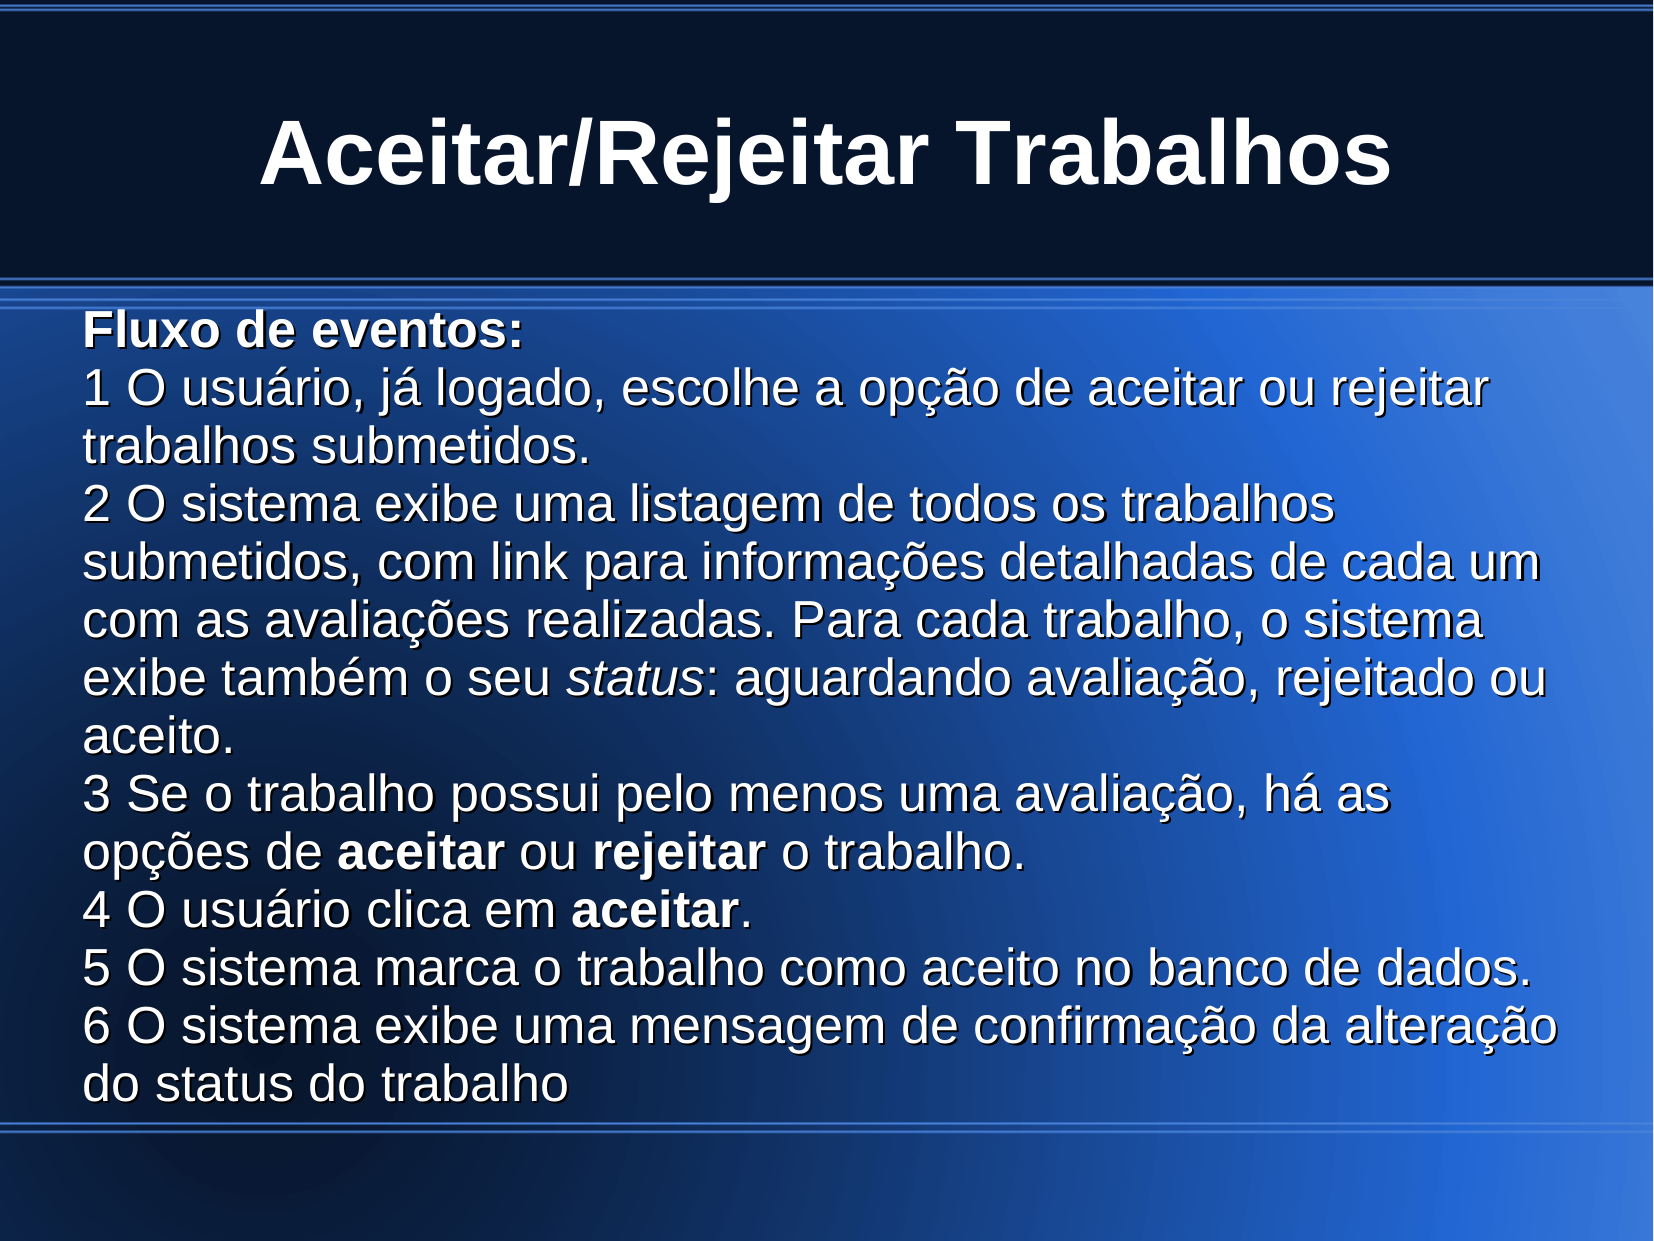

# Aceitar/Rejeitar Trabalhos
Fluxo de eventos:
1 O usuário, já logado, escolhe a opção de aceitar ou rejeitar trabalhos submetidos.
2 O sistema exibe uma listagem de todos os trabalhos submetidos, com link para informações detalhadas de cada um com as avaliações realizadas. Para cada trabalho, o sistema exibe também o seu status: aguardando avaliação, rejeitado ou aceito.
3 Se o trabalho possui pelo menos uma avaliação, há as opções de aceitar ou rejeitar o trabalho.
4 O usuário clica em aceitar.
5 O sistema marca o trabalho como aceito no banco de dados.
6 O sistema exibe uma mensagem de confirmação da alteração do status do trabalho